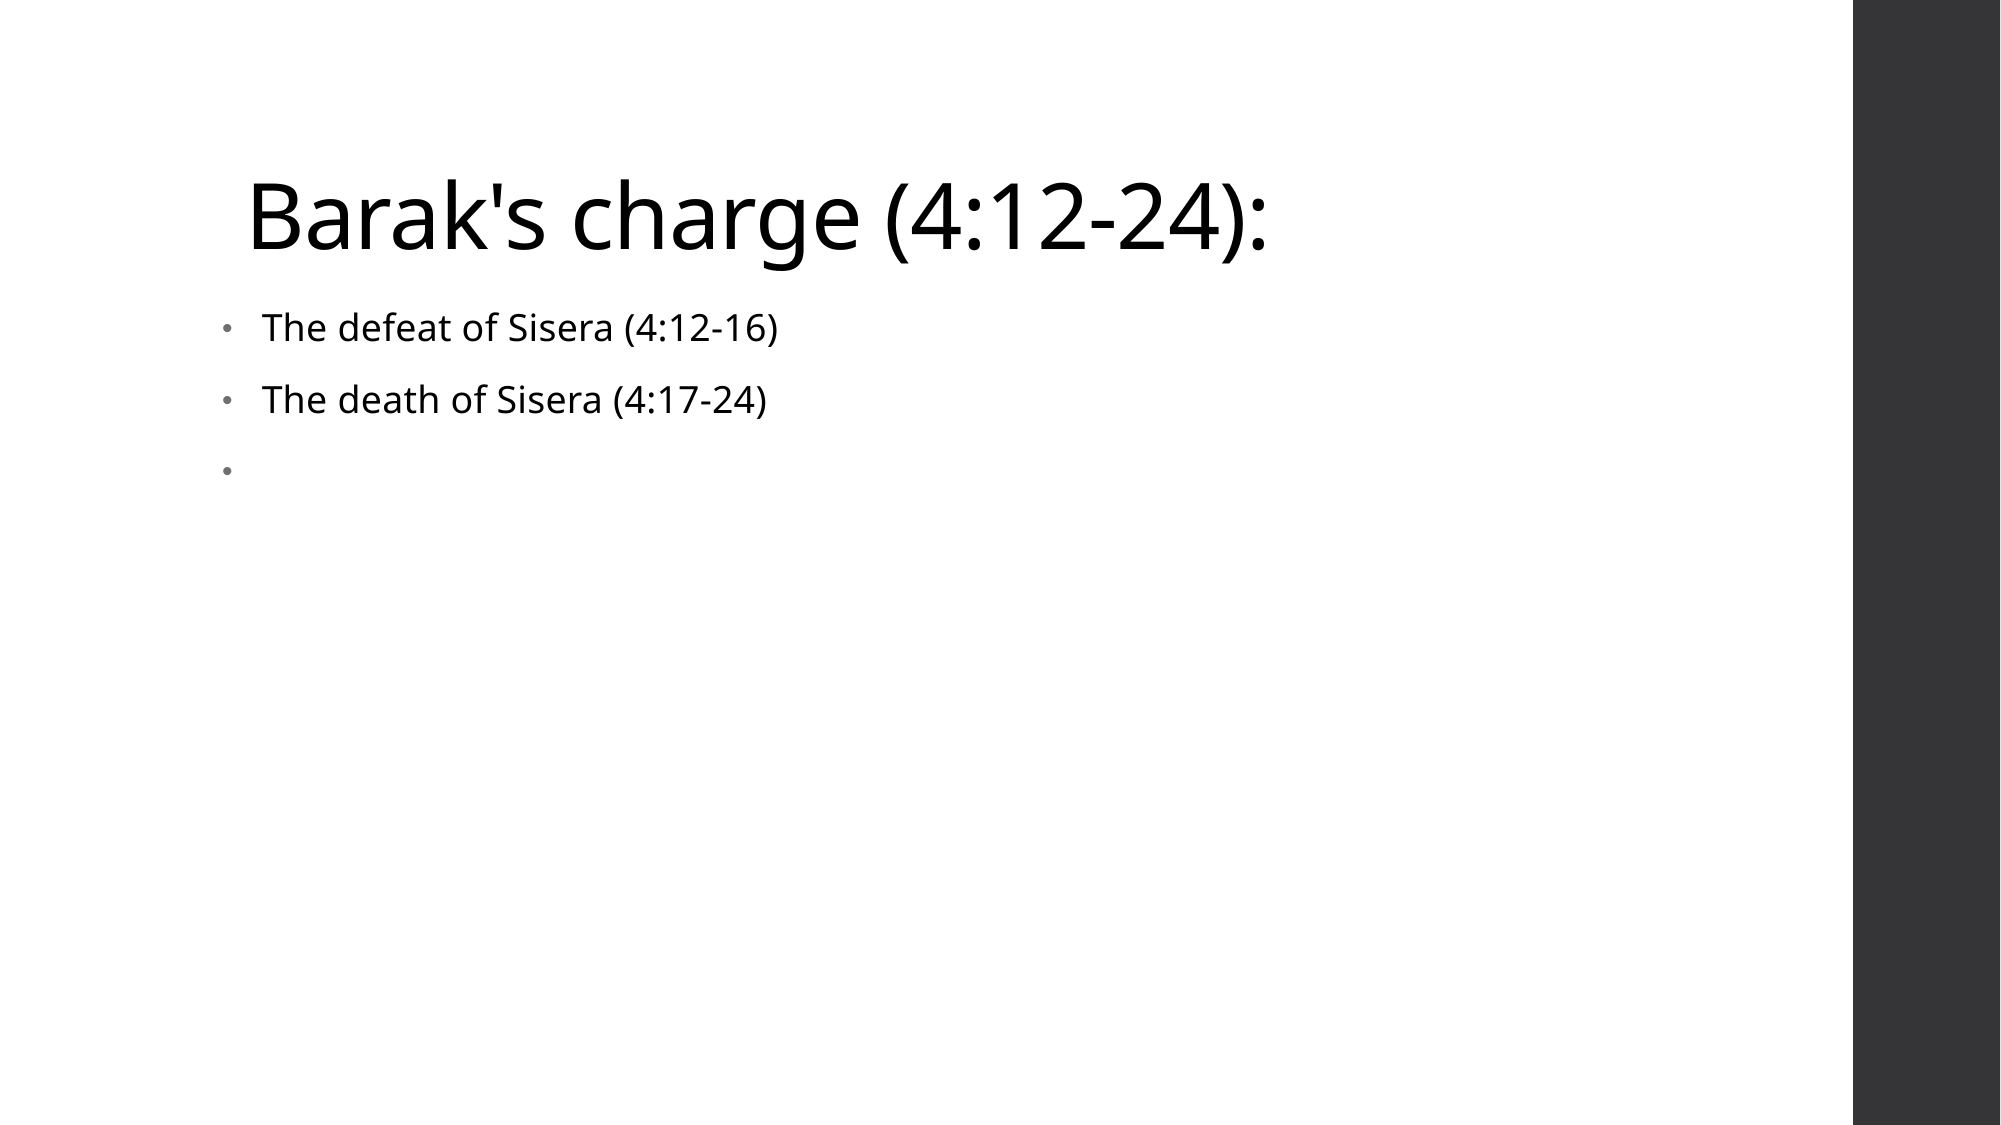

# Barak's charge (4:12-24):
 The defeat of Sisera (4:12-16)
 The death of Sisera (4:17-24)